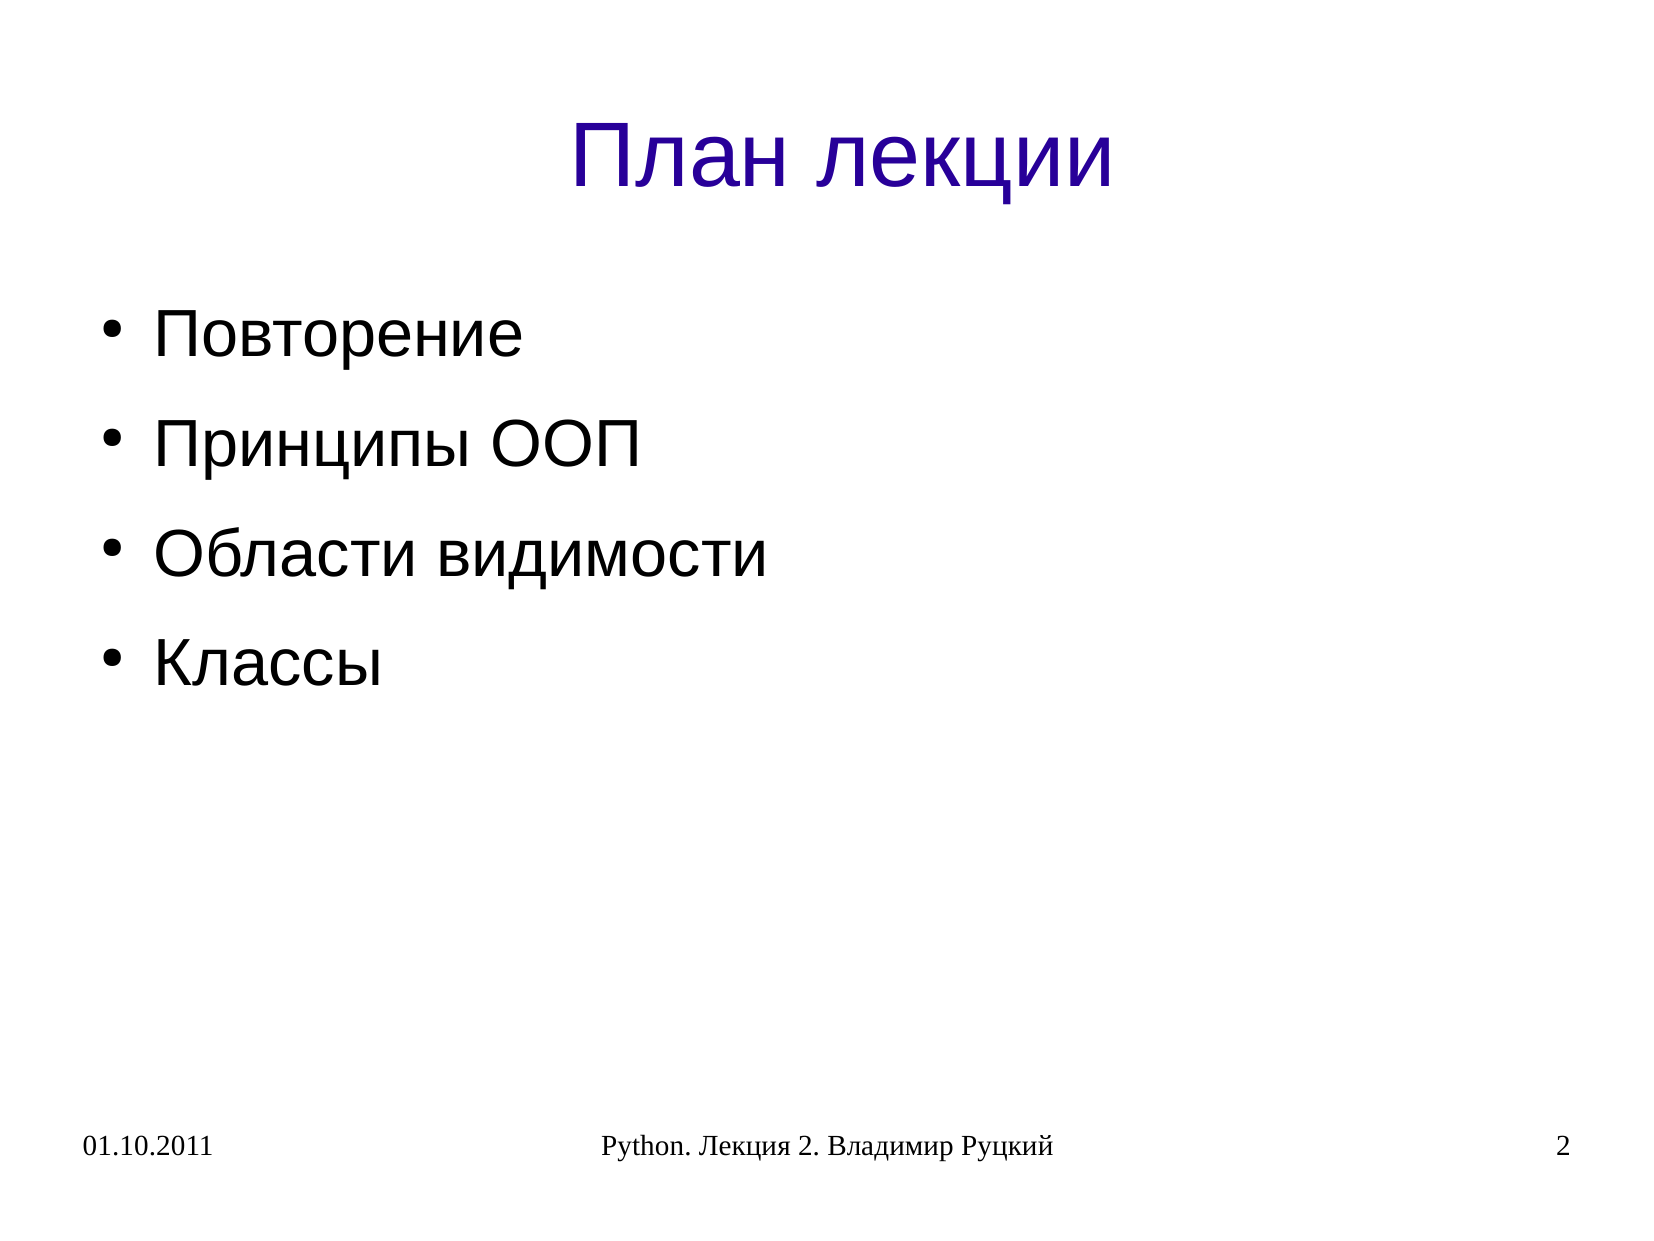

# План лекции
Повторение
Принципы ООП
Области видимости
Классы
01.10.2011
Python. Лекция 2. Владимир Руцкий
2